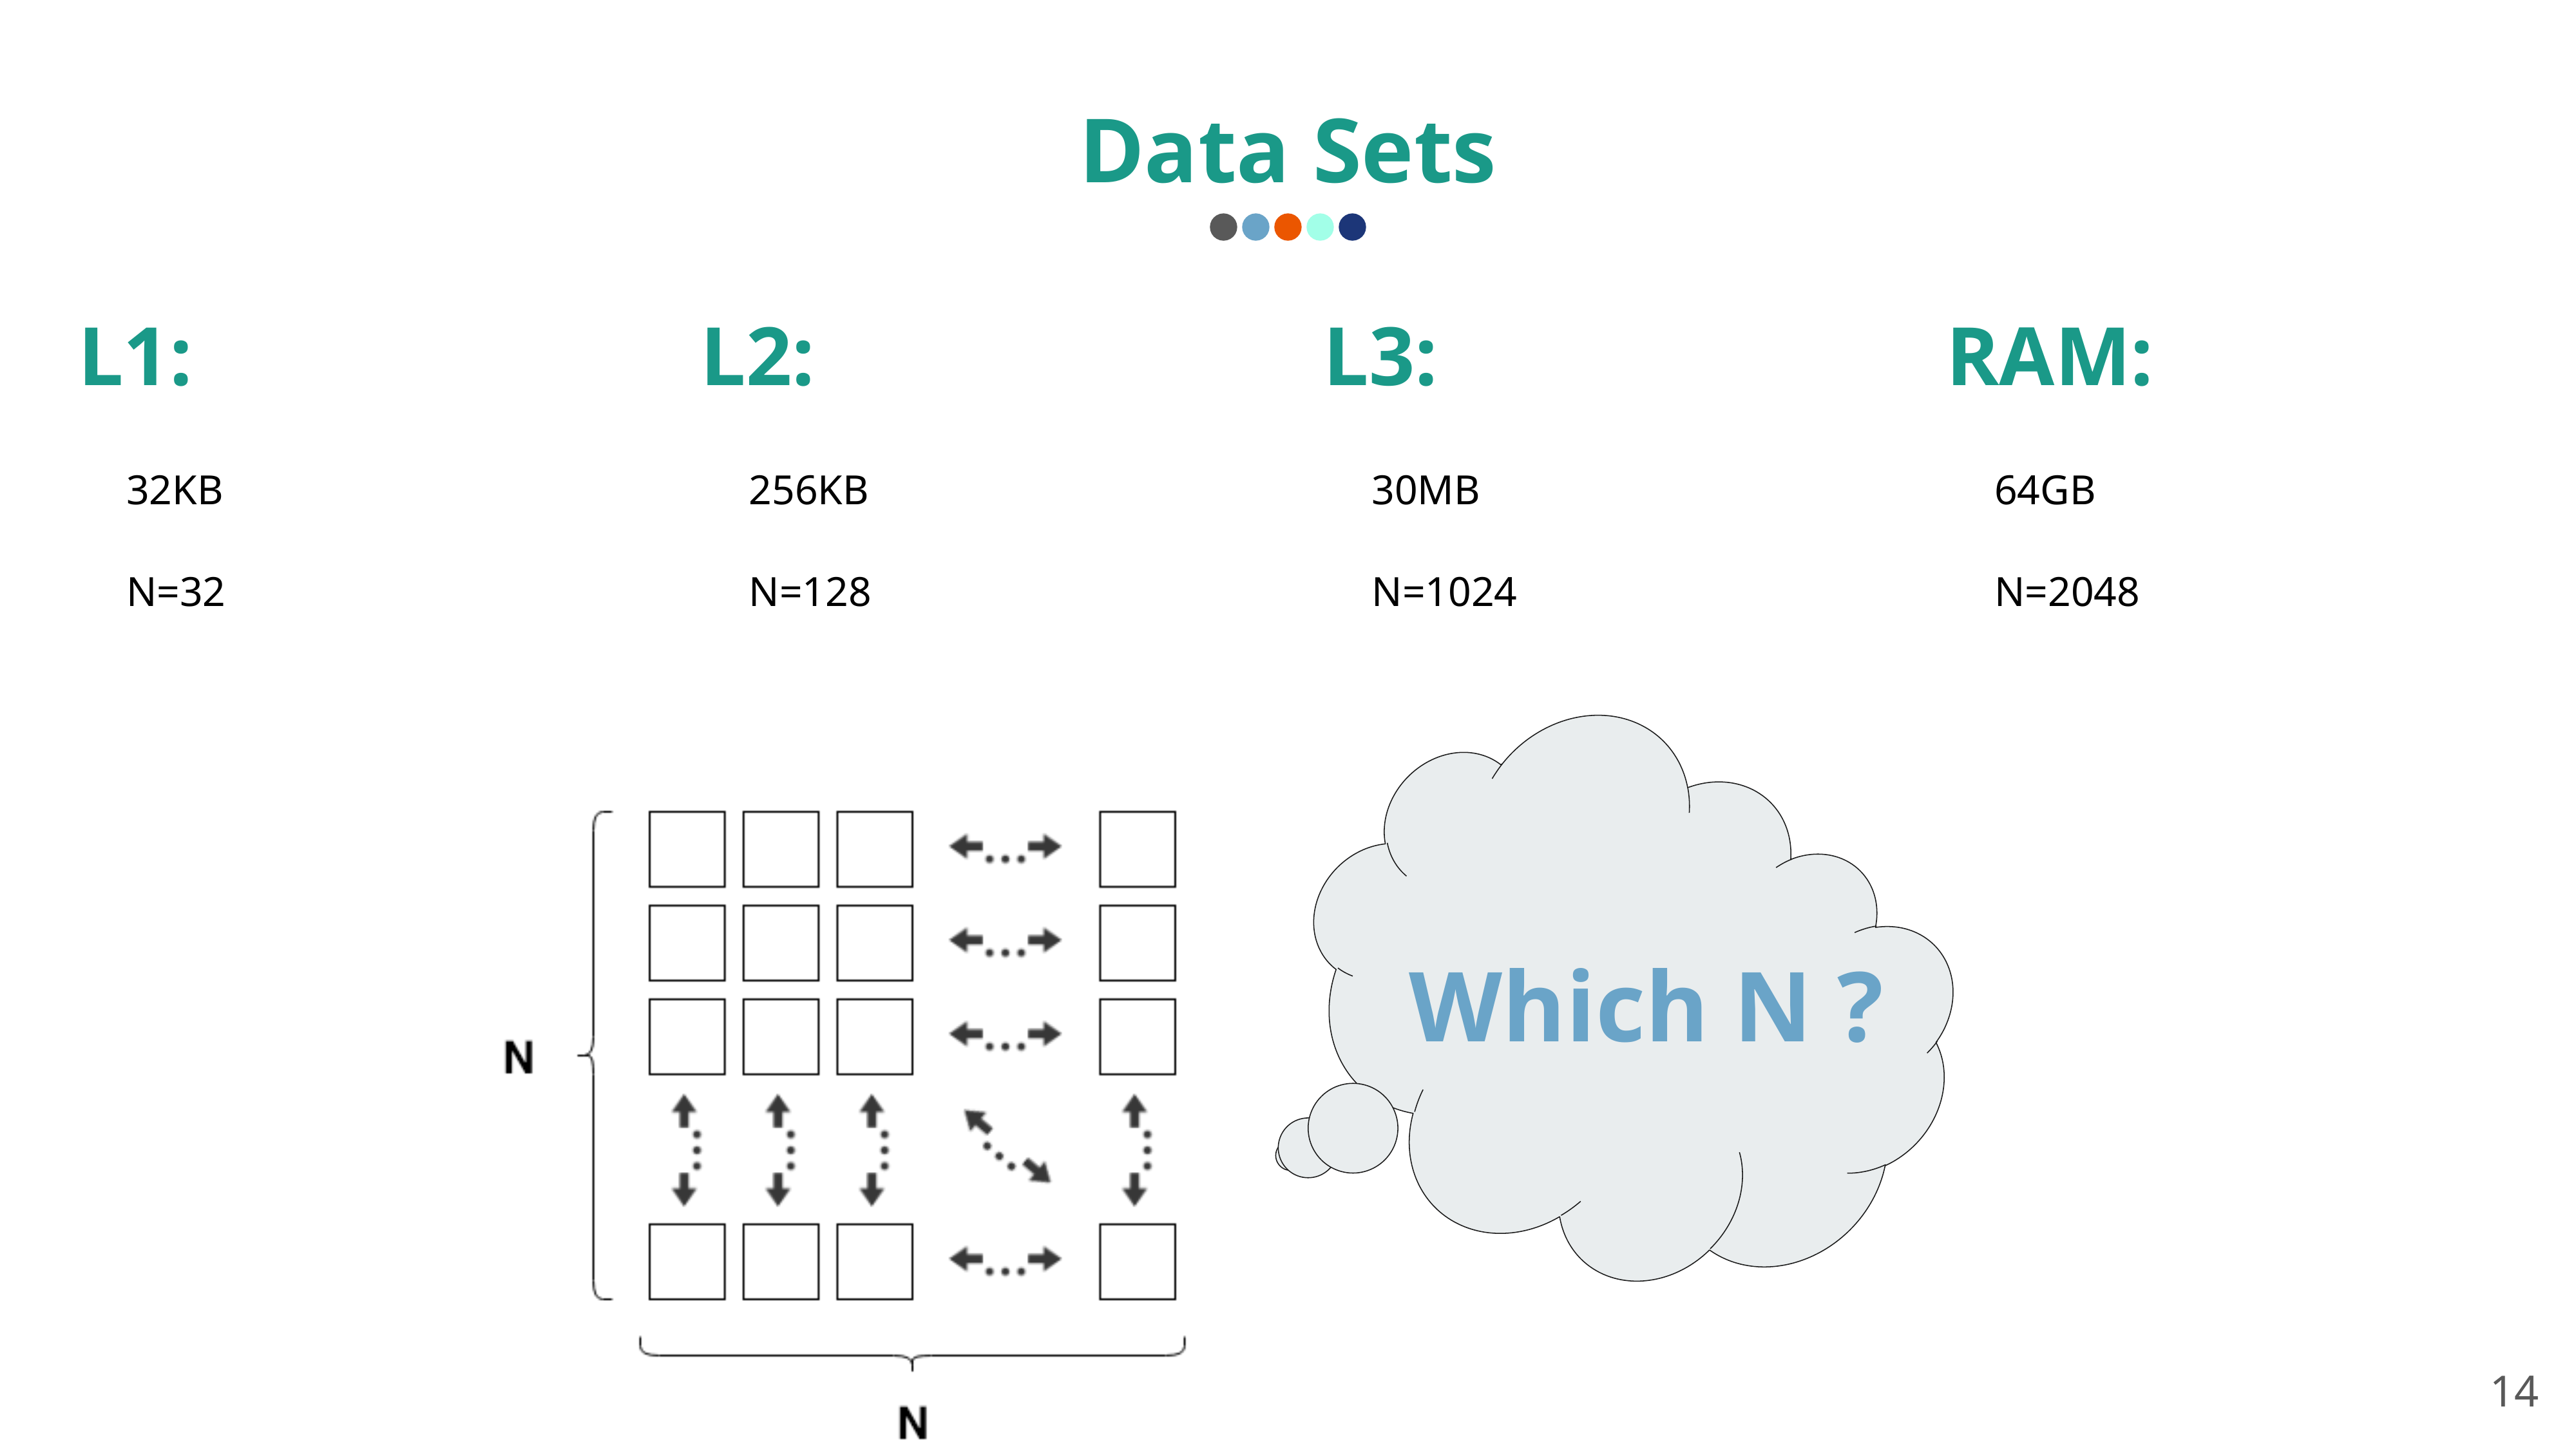

Data Sets
L1:
L2:
L3:
RAM:
	32KB
	N=32
	256KB
	N=128
	30MB
	N=1024
	64GB
	N=2048
Which N ?